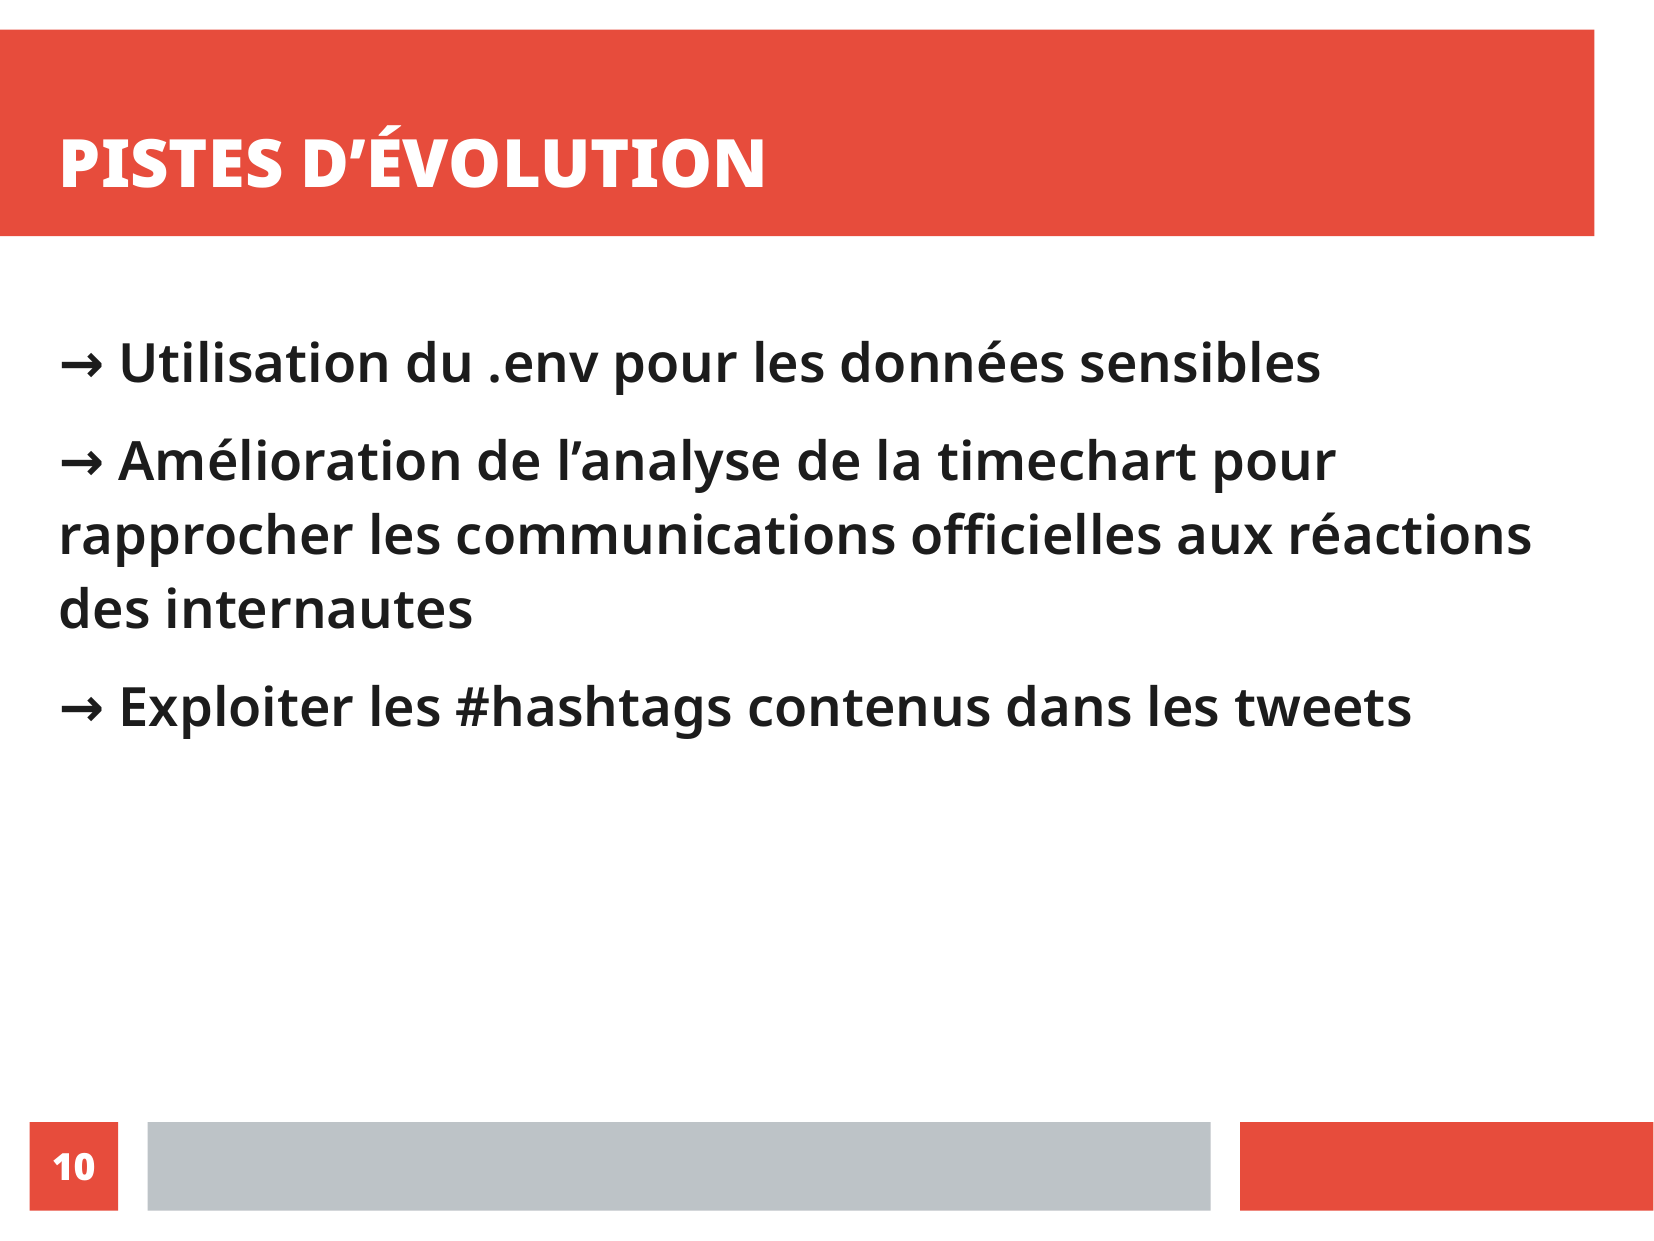

# PISTES D’ÉVOLUTION
→ Utilisation du .env pour les données sensibles
→ Amélioration de l’analyse de la timechart pour rapprocher les communications officielles aux réactions des internautes
→ Exploiter les #hashtags contenus dans les tweets
10